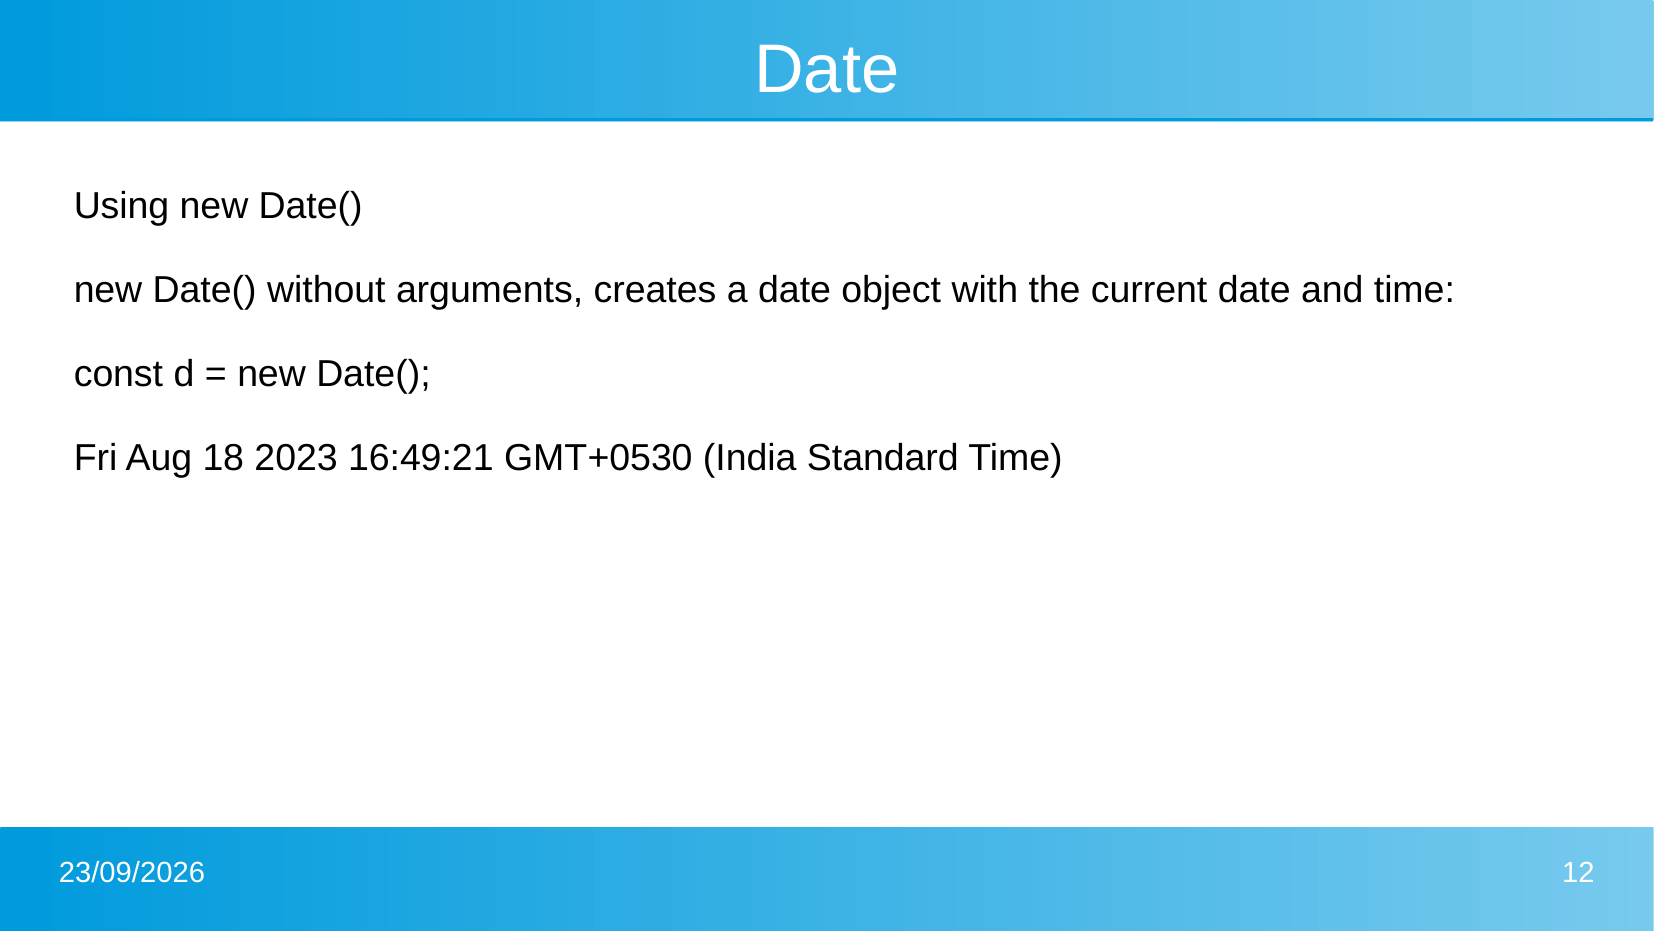

# Date
Using new Date()
new Date() without arguments, creates a date object with the current date and time:
const d = new Date();
Fri Aug 18 2023 16:49:21 GMT+0530 (India Standard Time)
12